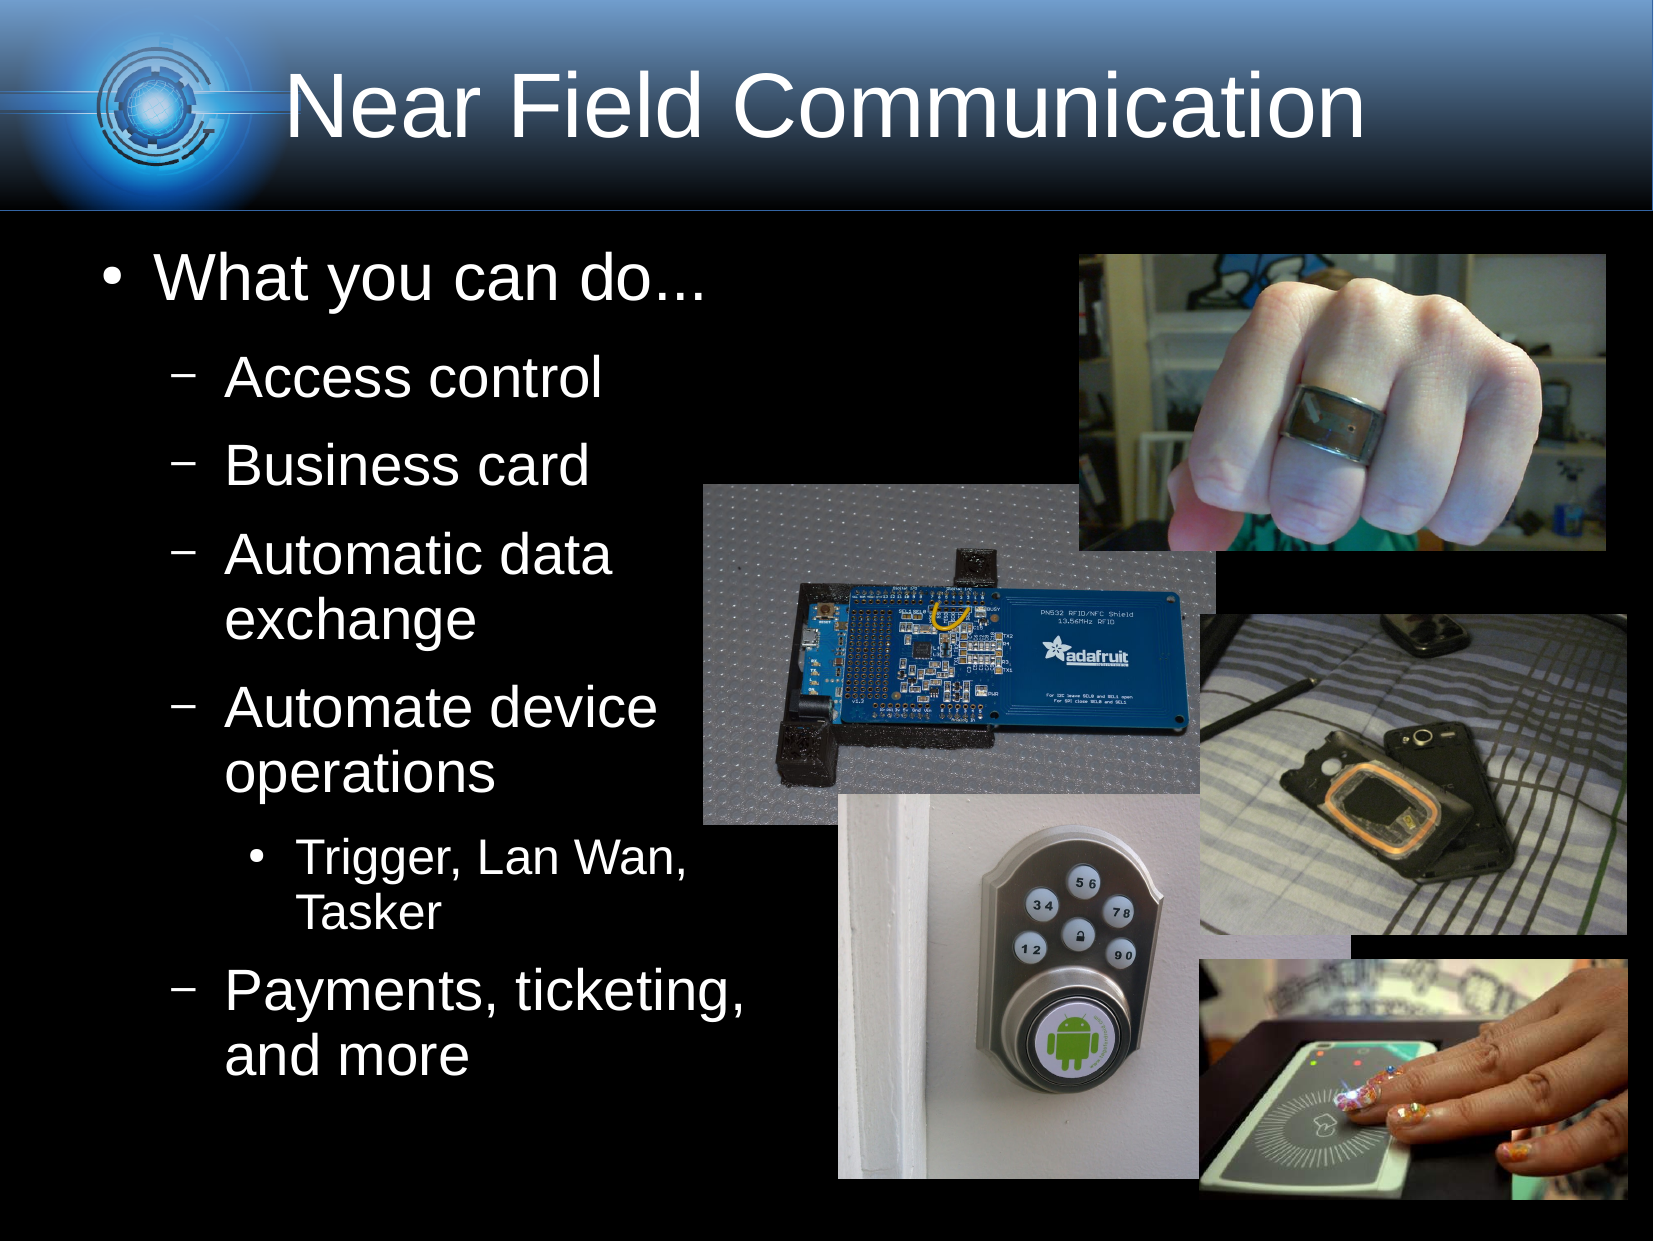

# Near Field Communication
What you can do...
Access control
Business card
Automatic data exchange
Automate device operations
Trigger, Lan Wan, Tasker
Payments, ticketing, and more